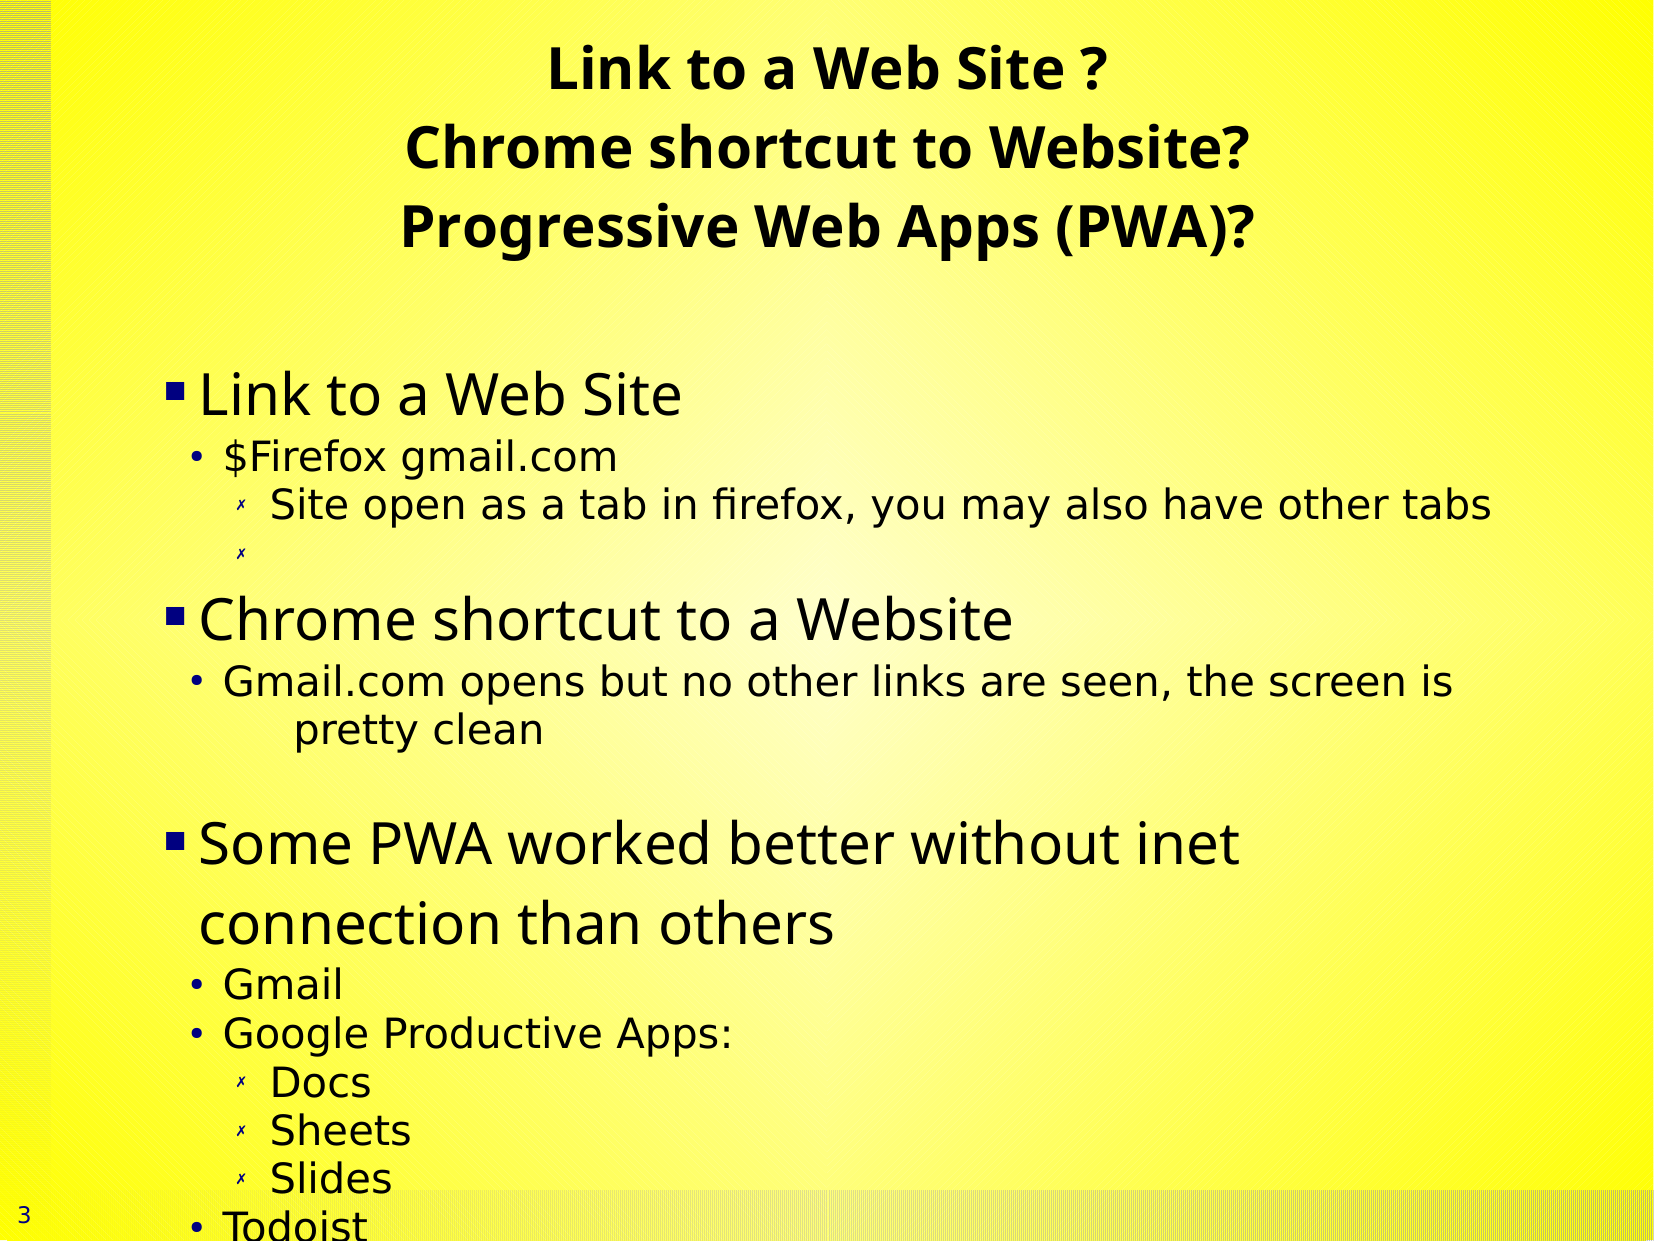

# Link to a Web Site ? Chrome shortcut to Website? Progressive Web Apps (PWA)?
Link to a Web Site
$Firefox gmail.com
Site open as a tab in firefox, you may also have other tabs
Chrome shortcut to a Website
Gmail.com opens but no other links are seen, the screen is pretty clean
Some PWA worked better without inet connection than others
Gmail
Google Productive Apps:
Docs
Sheets
Slides
Todoist